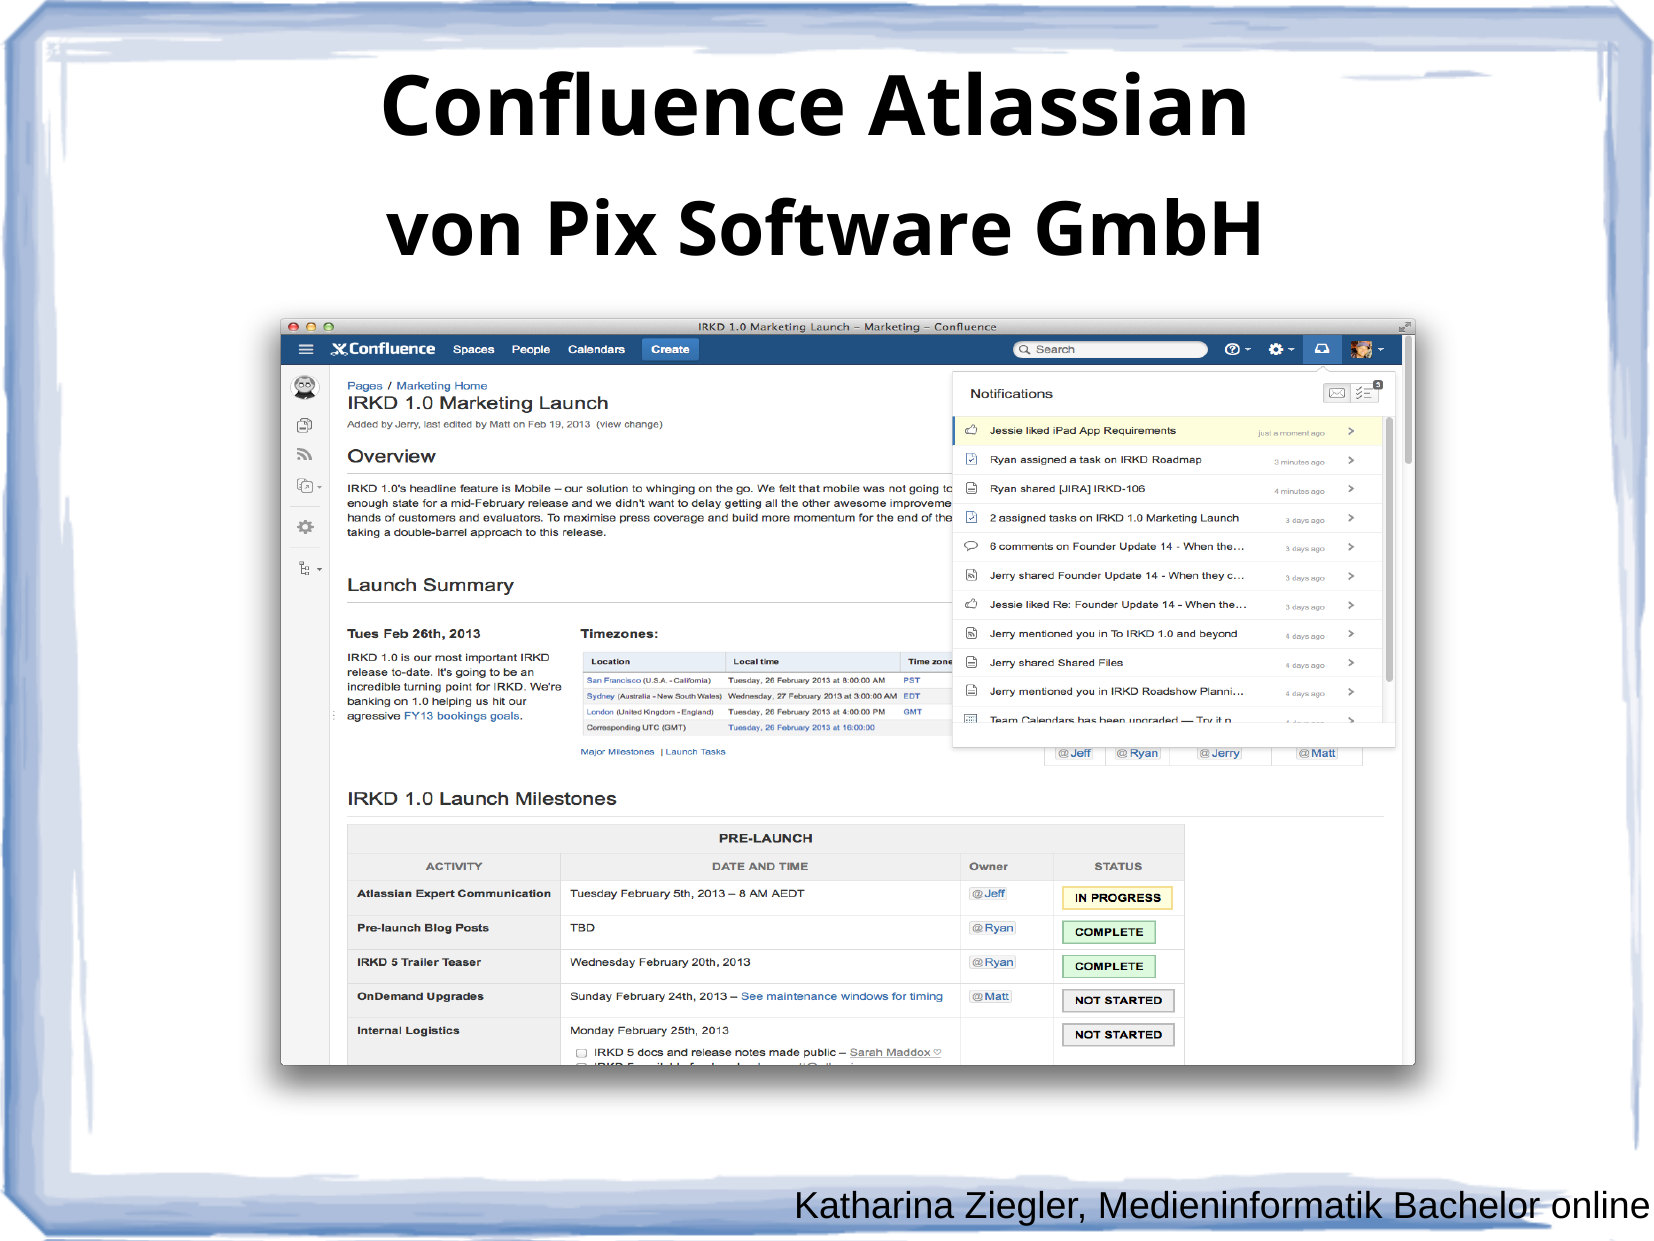

# Confluence Atlassian von Pix Software GmbH
Katharina Ziegler, Medieninformatik Bachelor online